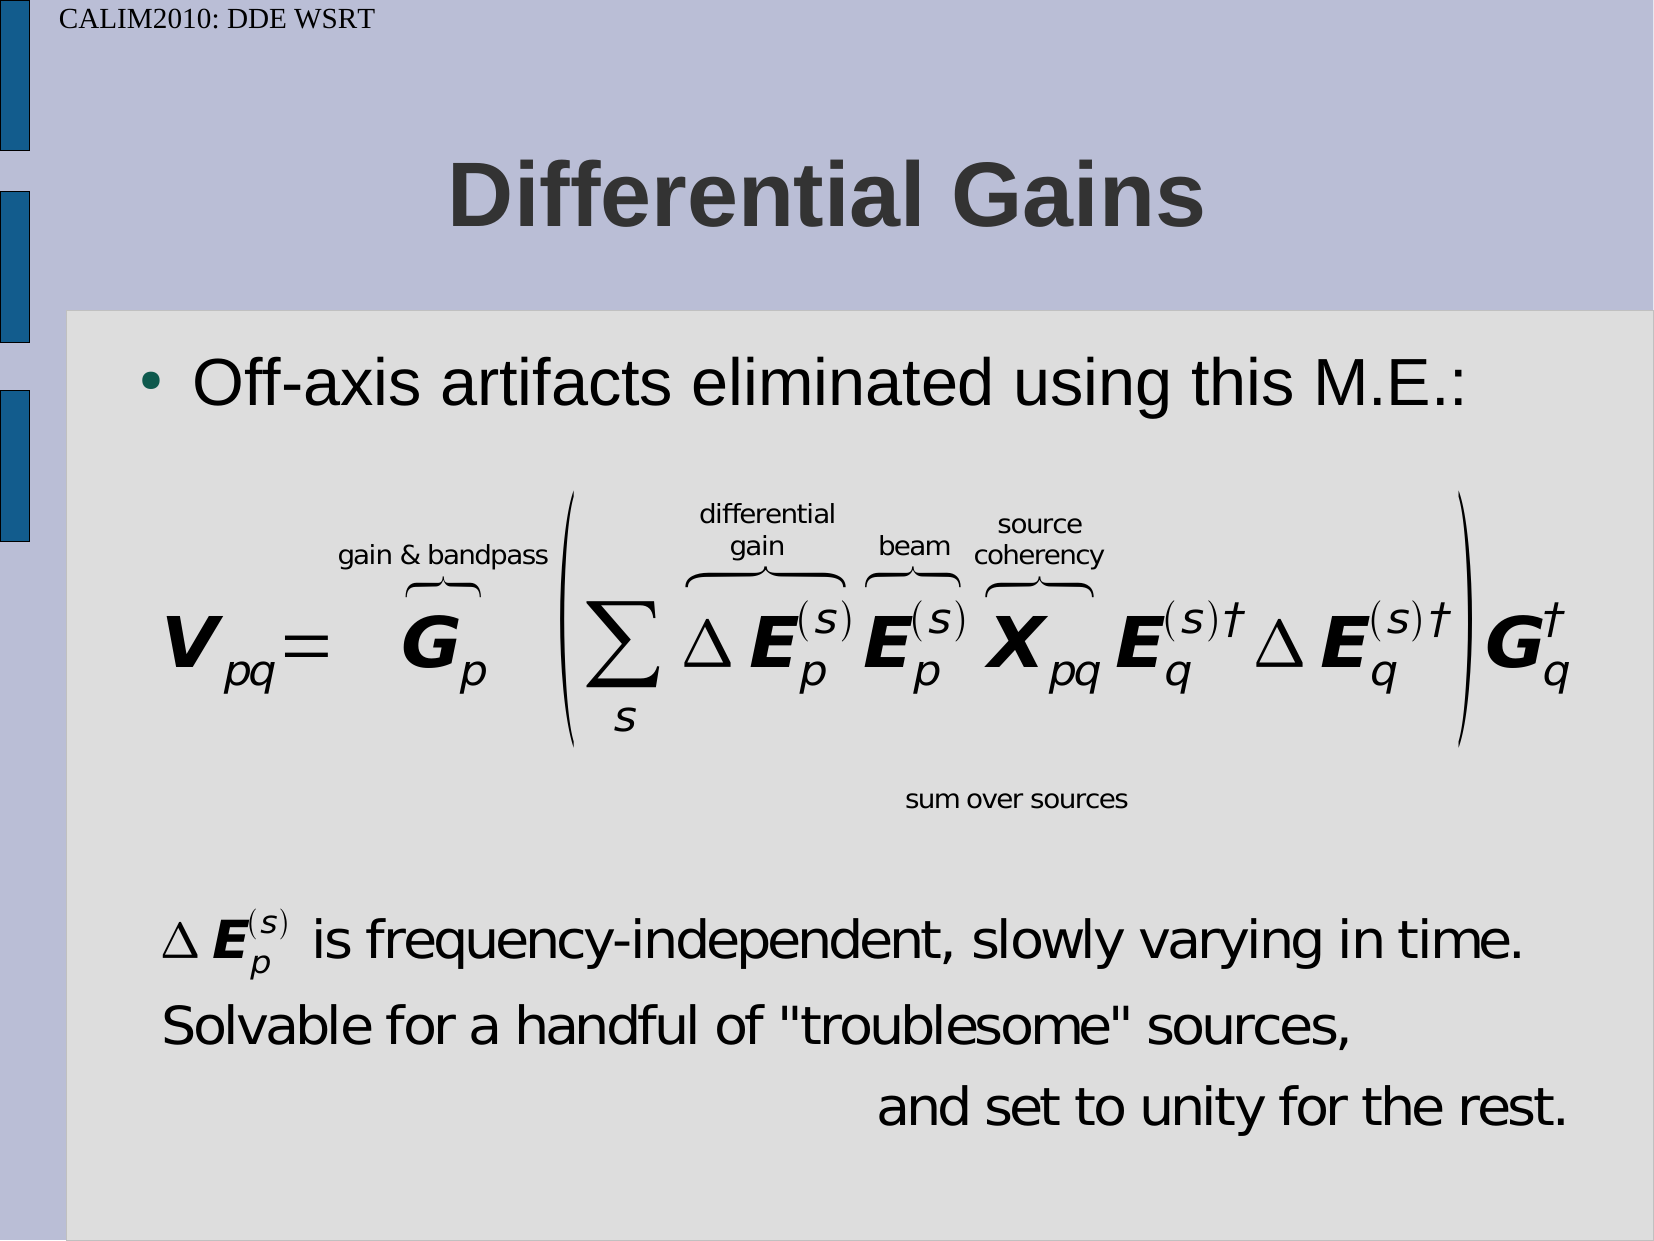

CALIM2010: DDE WSRT
# Differential Gains
Off-axis artifacts eliminated using this M.E.: